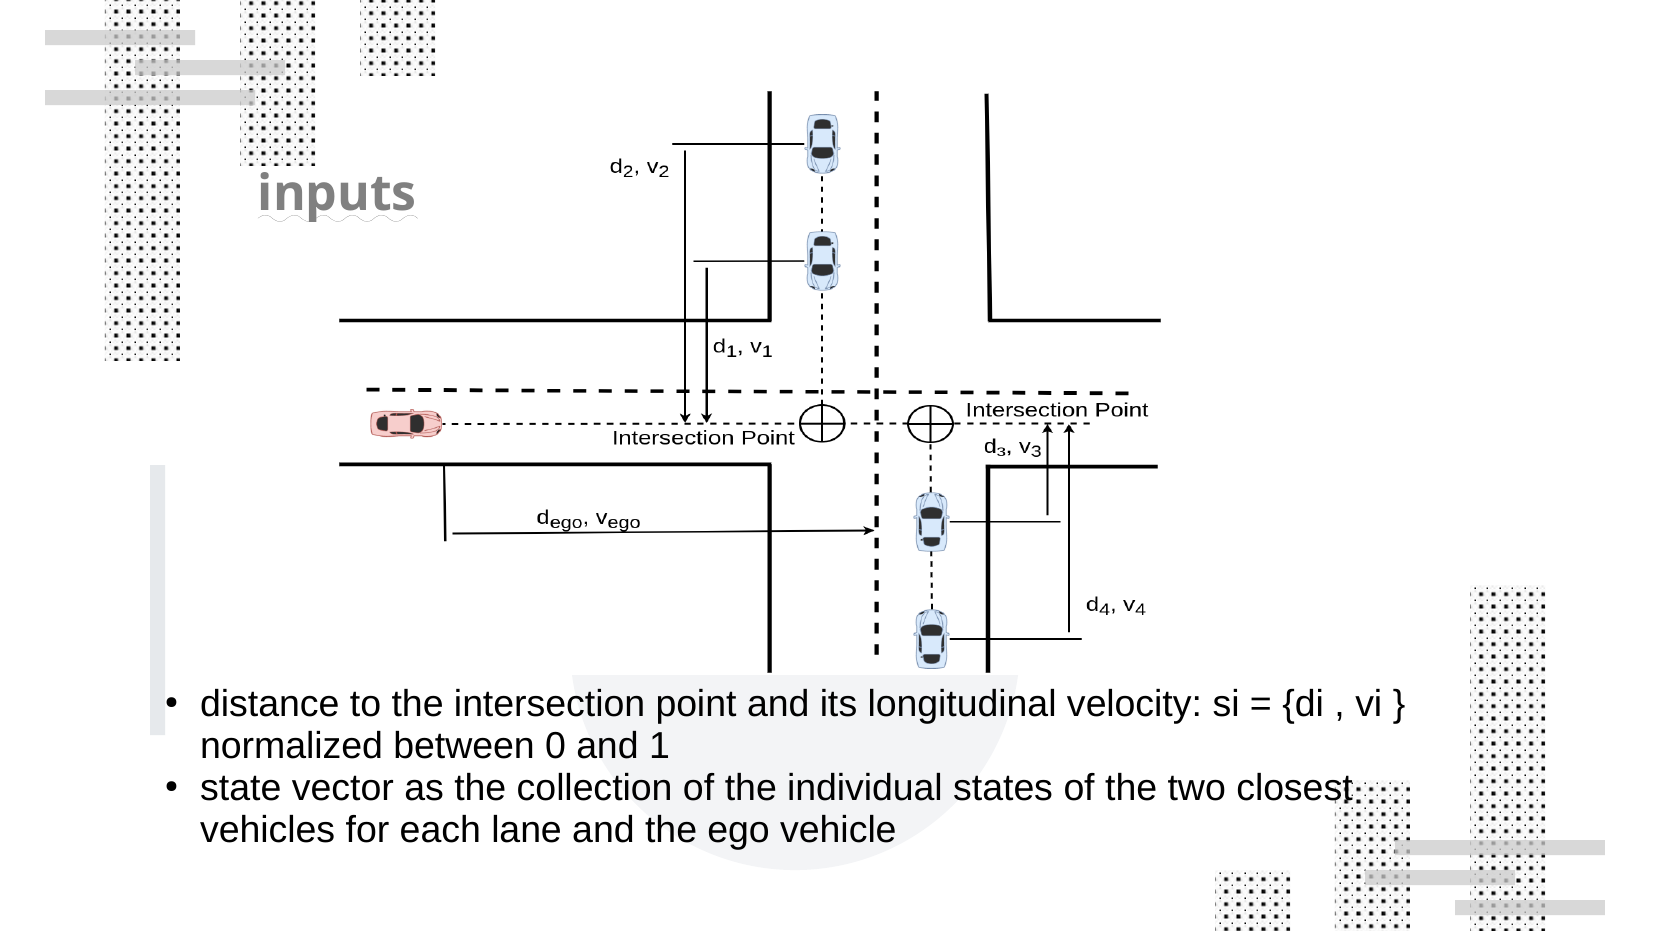

inputs
distance to the intersection point and its longitudinal velocity: si = {di , vi } normalized between 0 and 1
state vector as the collection of the individual states of the two closest vehicles for each lane and the ego vehicle